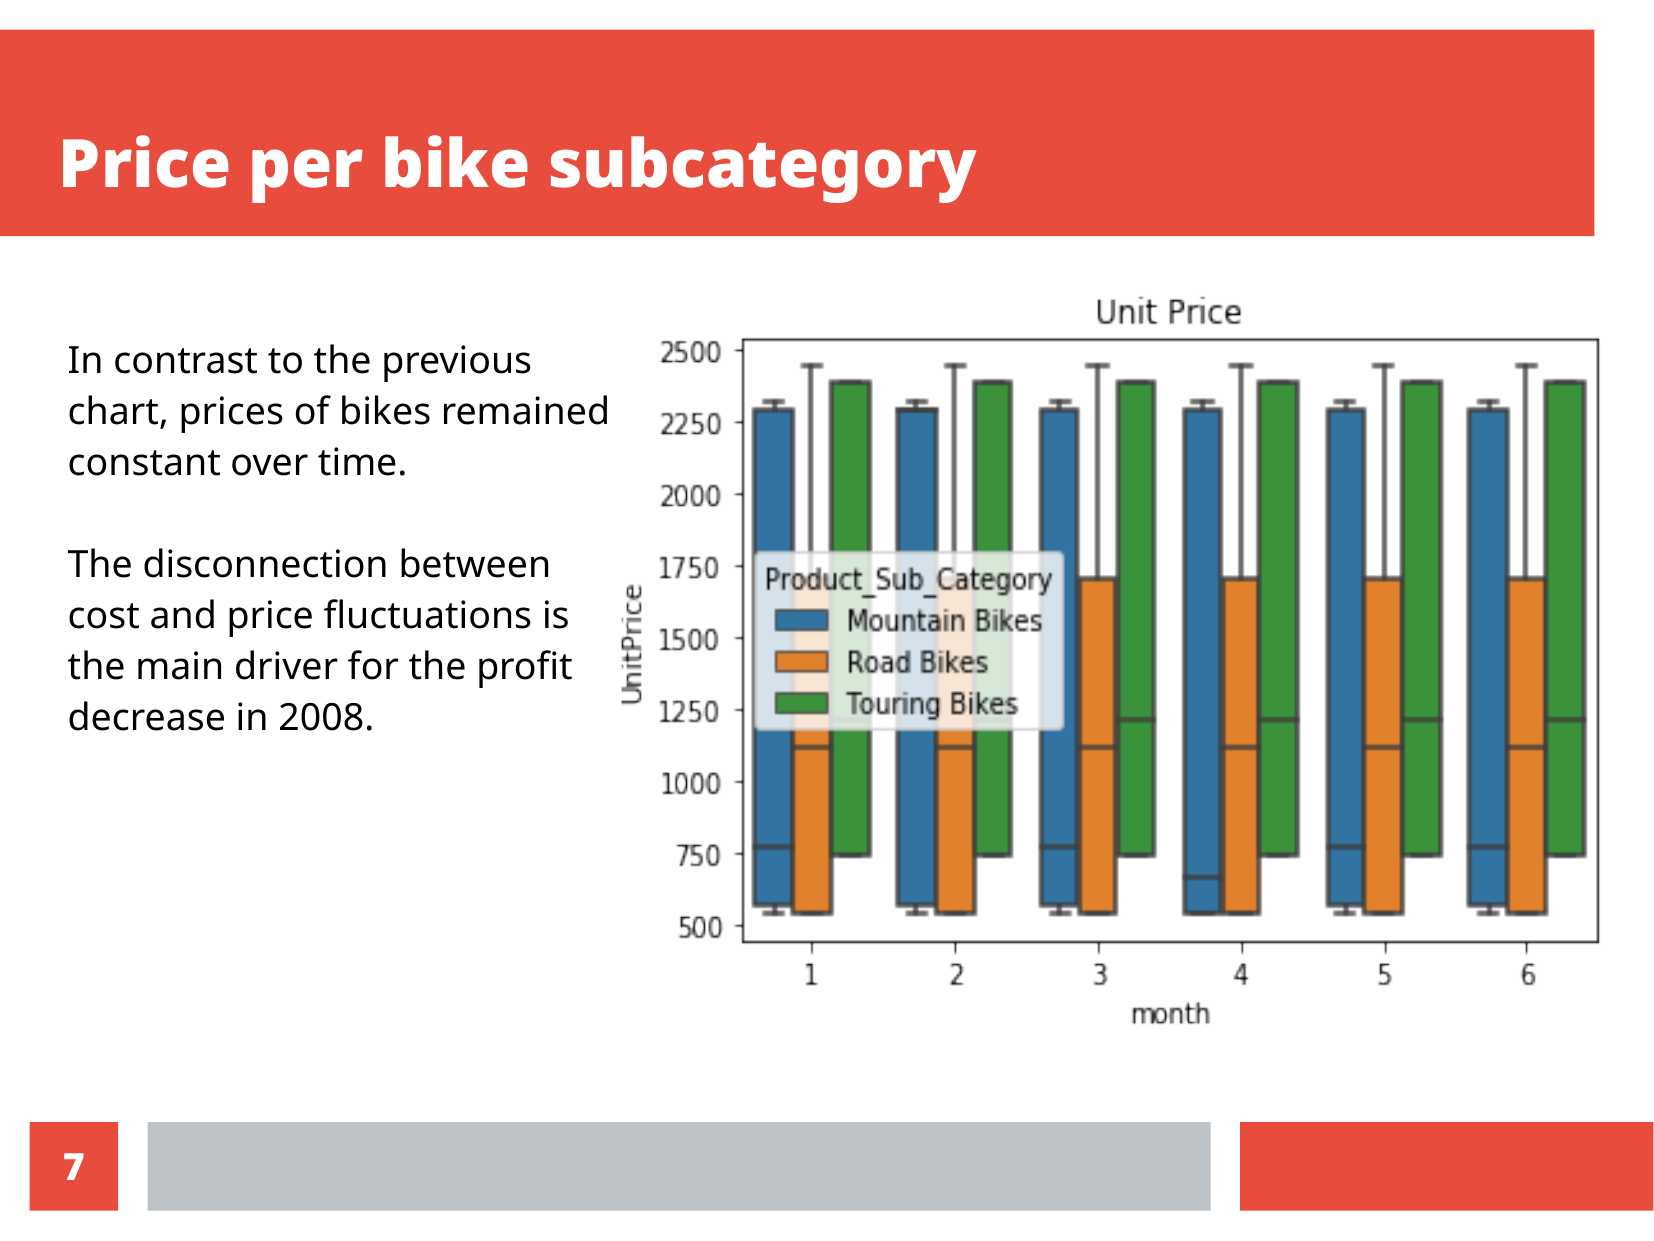

# Price per bike subcategory
In contrast to the previous chart, prices of bikes remained constant over time.
The disconnection between cost and price fluctuations is the main driver for the profit decrease in 2008.
7